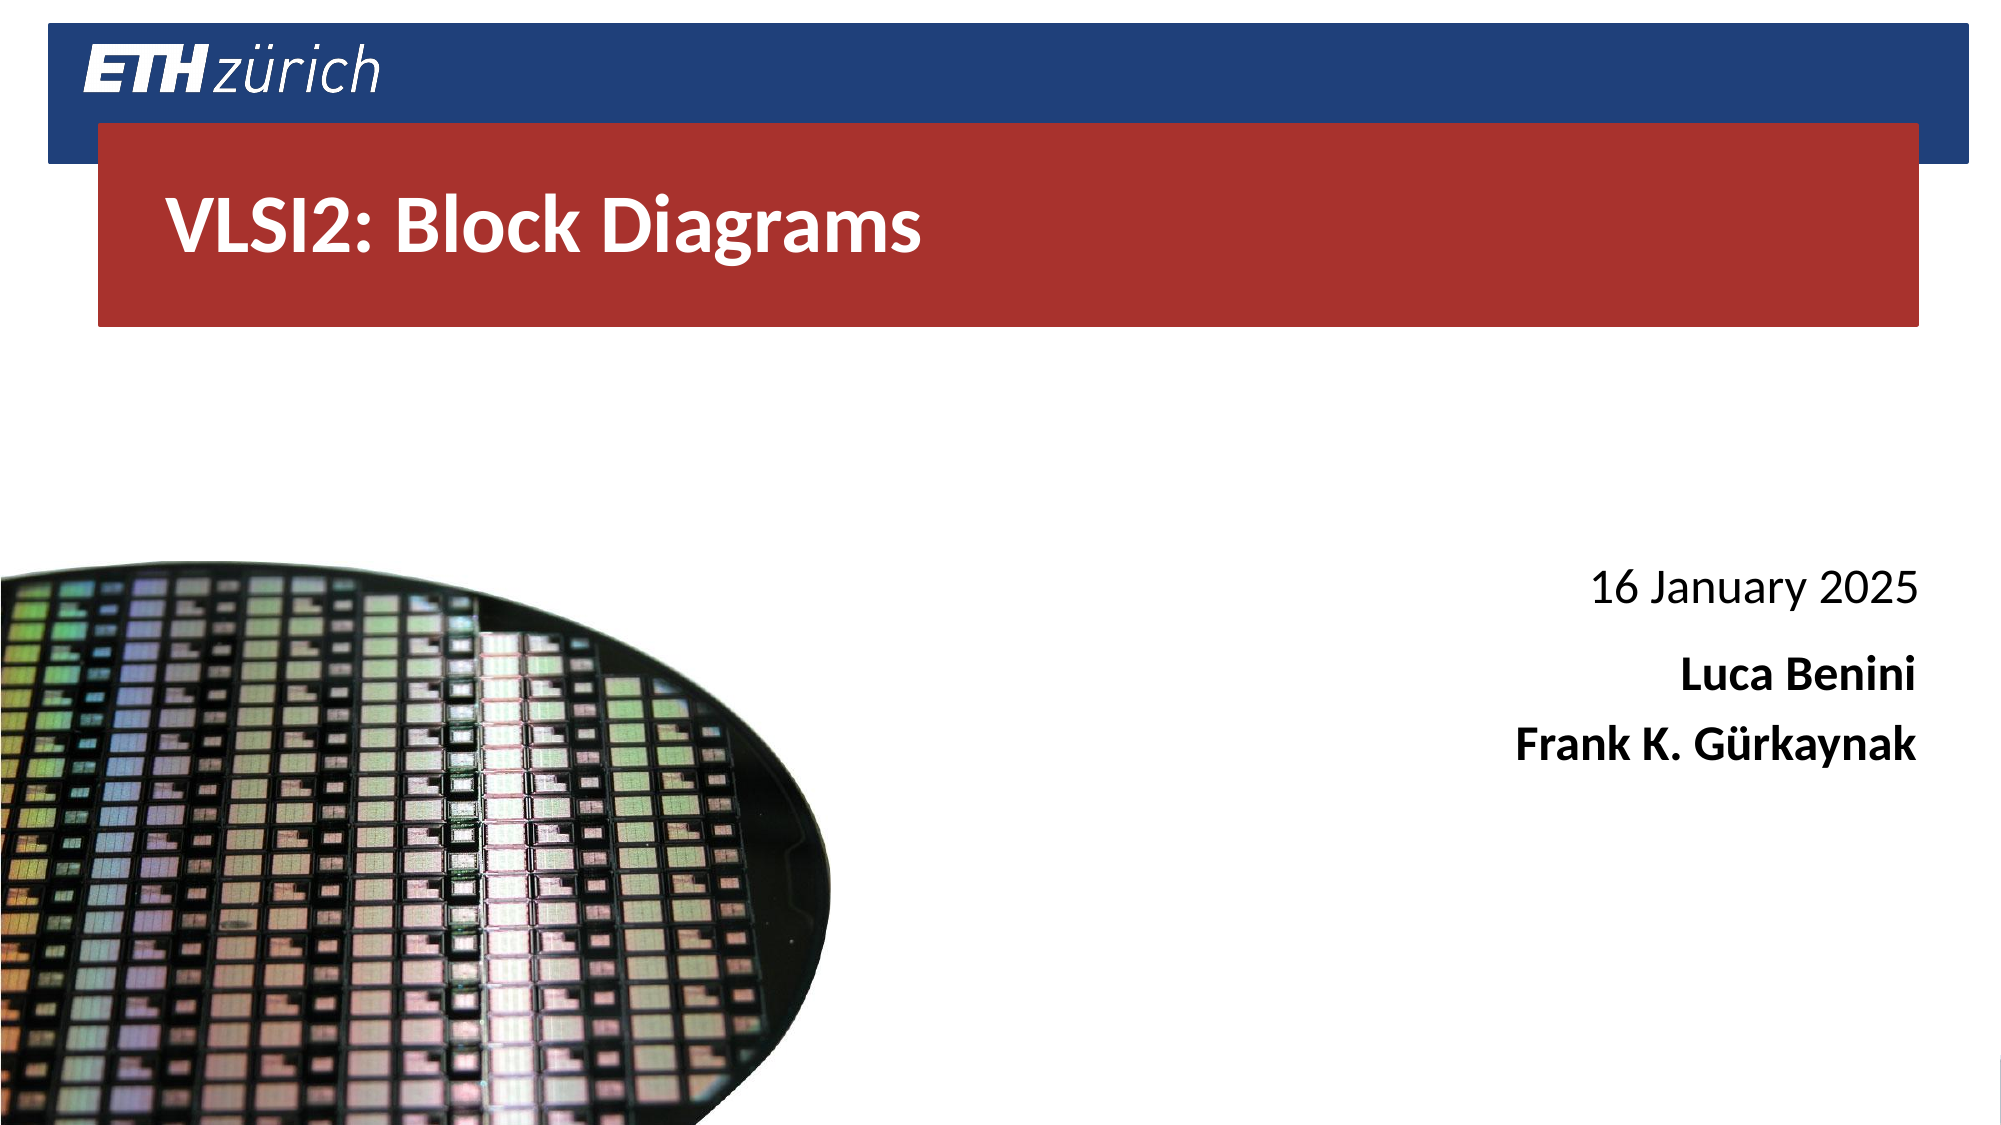

# VLSI2: Block Diagrams
Luca Benini
Frank K. Gürkaynak